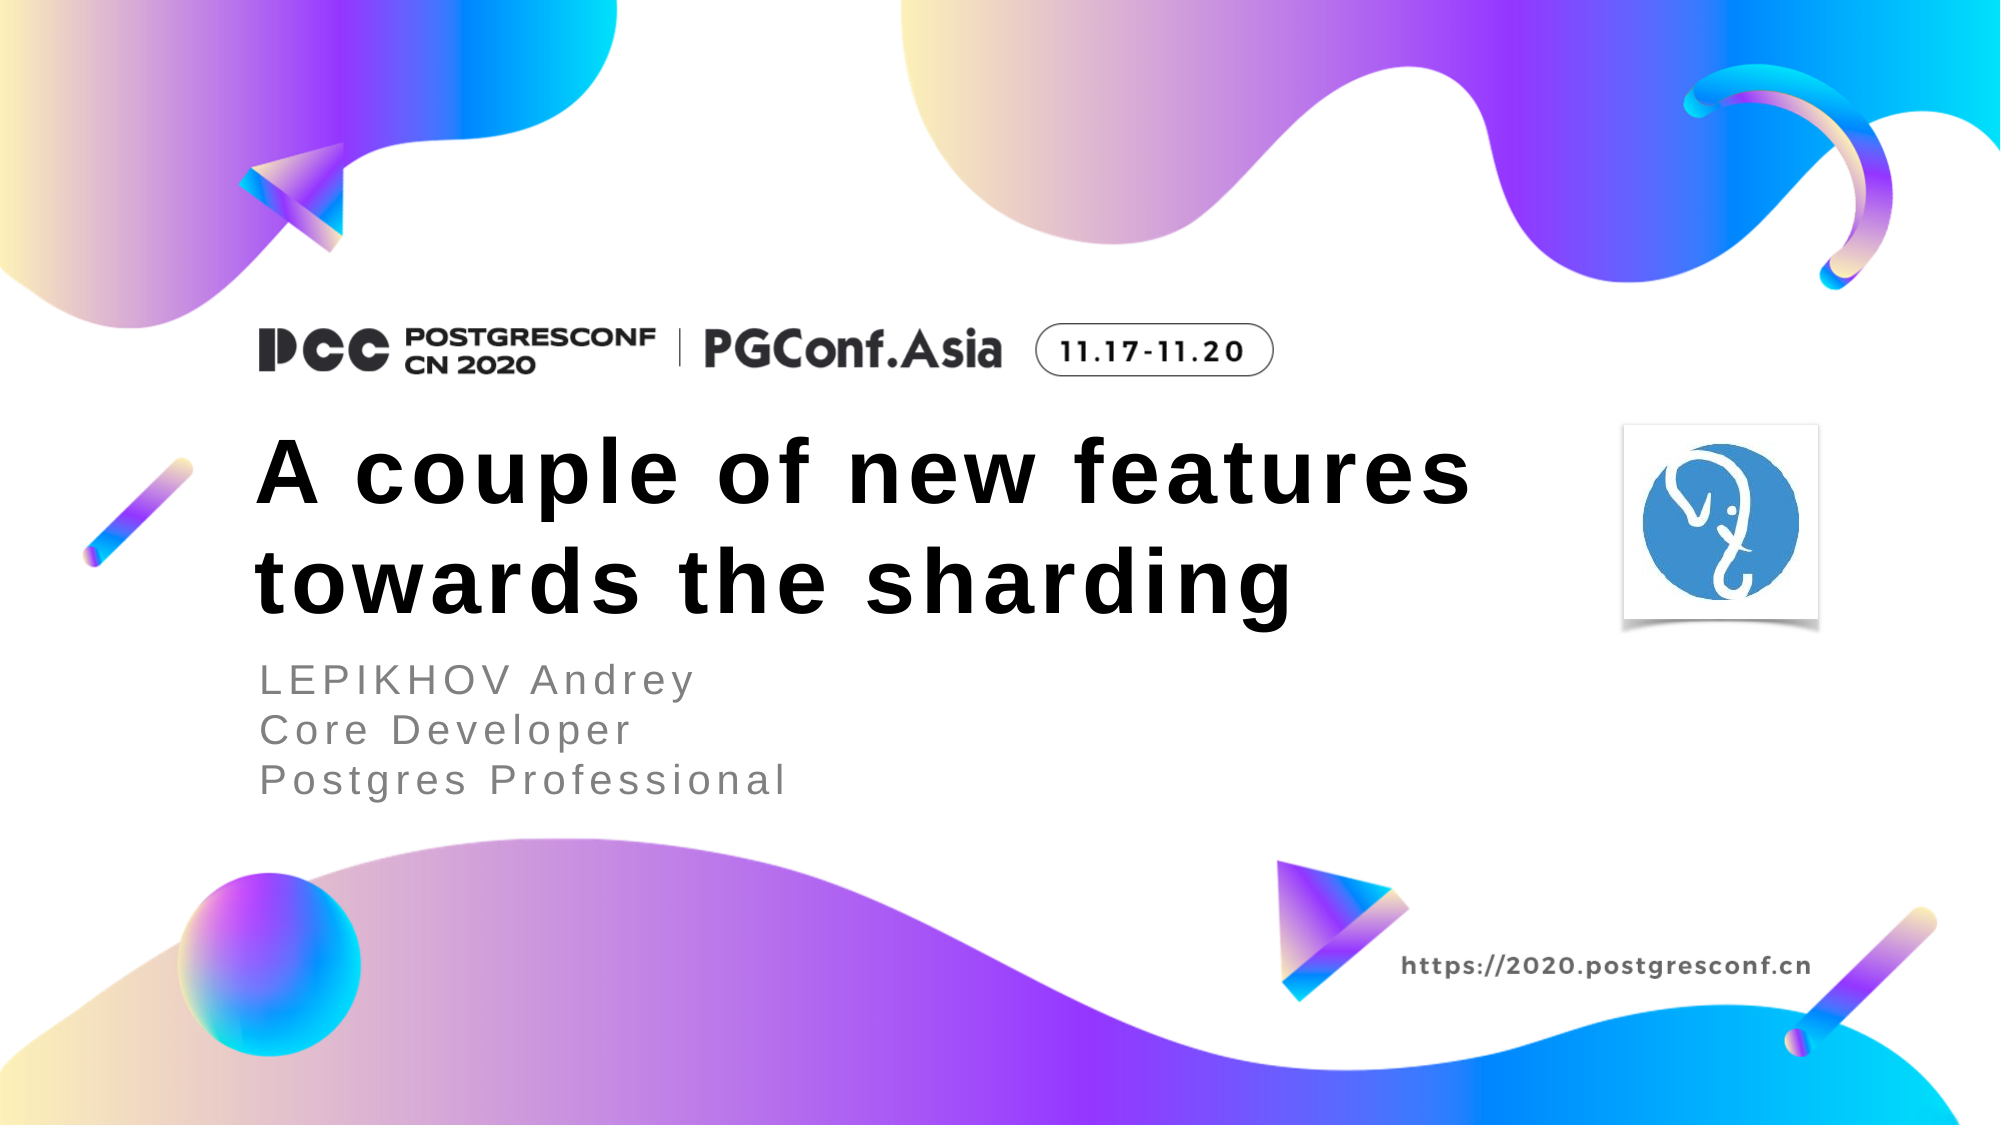

A couple of new features towards the sharding
LEPIKHOV Andrey
Core Developer
Postgres Professional